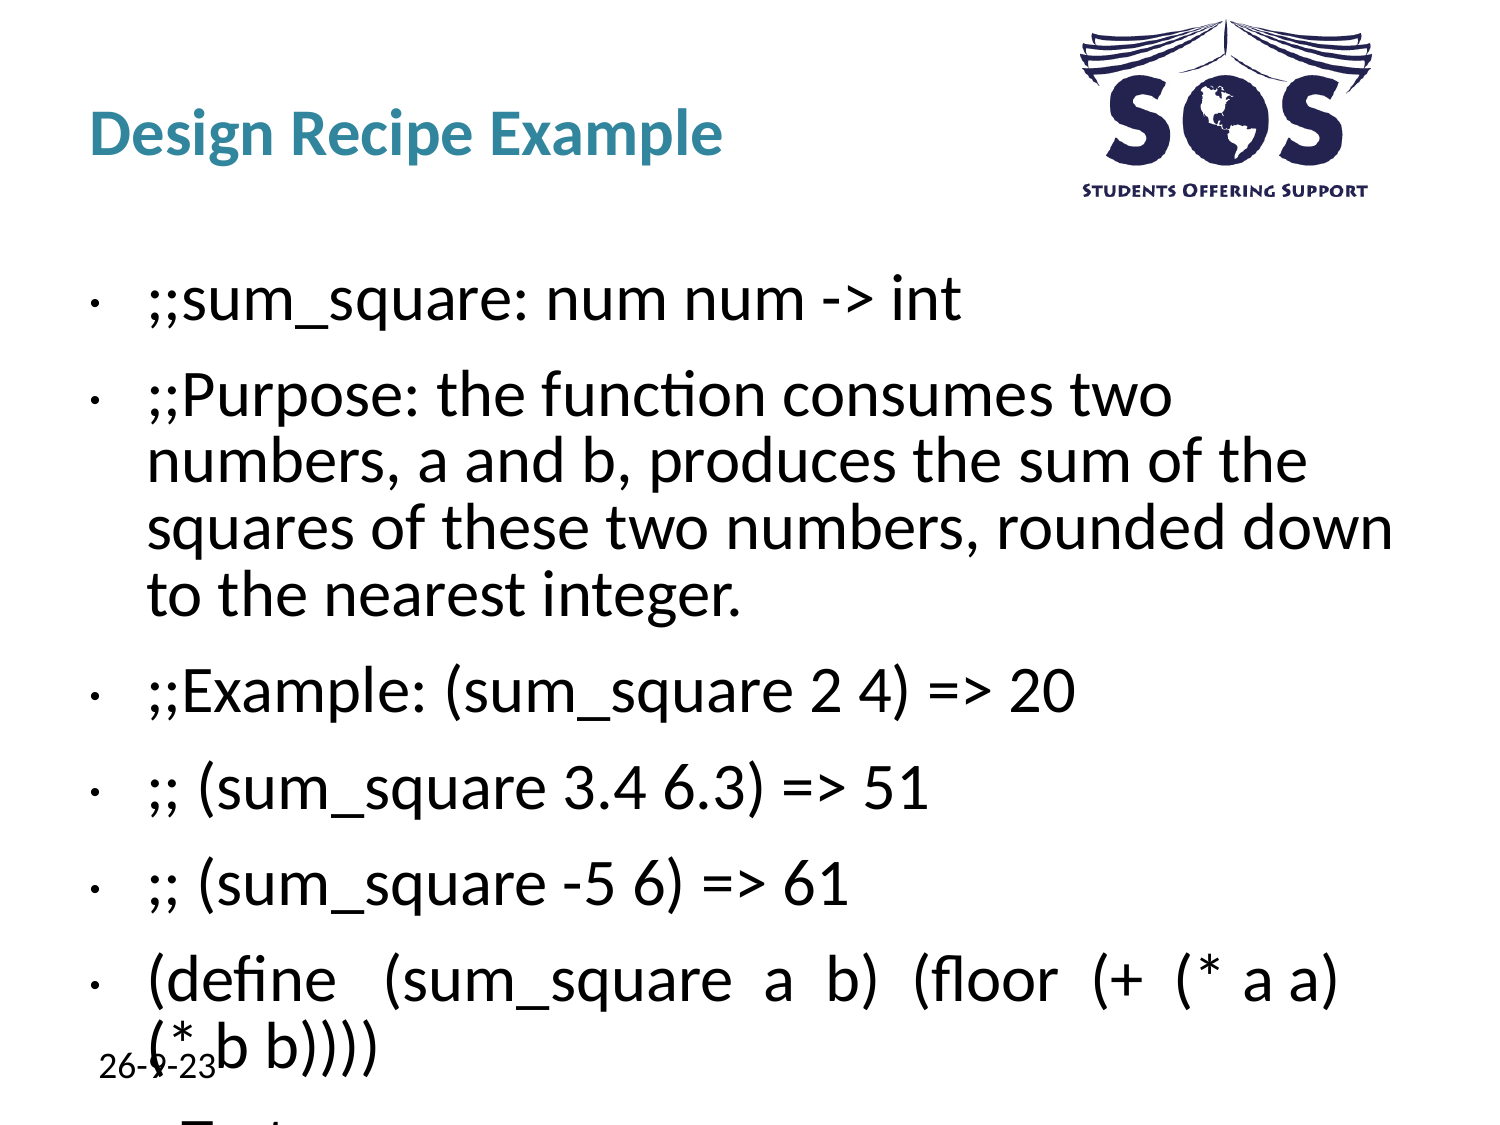

# Design Recipe Example
;;sum_square: num num -> int
;;Purpose: the function consumes two numbers, a and b, produces the sum of the squares of these two numbers, rounded down to the nearest integer.
;;Example: (sum_square 2 4) => 20
;; (sum_square 3.4 6.3) => 51
;; (sum_square -5 6) => 61
(define (sum_square a b) (floor (+ (* a a) (* b b))))
;;Tests
(check_expect (sum_square 2 4) 20)
(check_expect (sum_square 3.4 6.3) 51)
(check_expect (sum_square -5 6) 61)